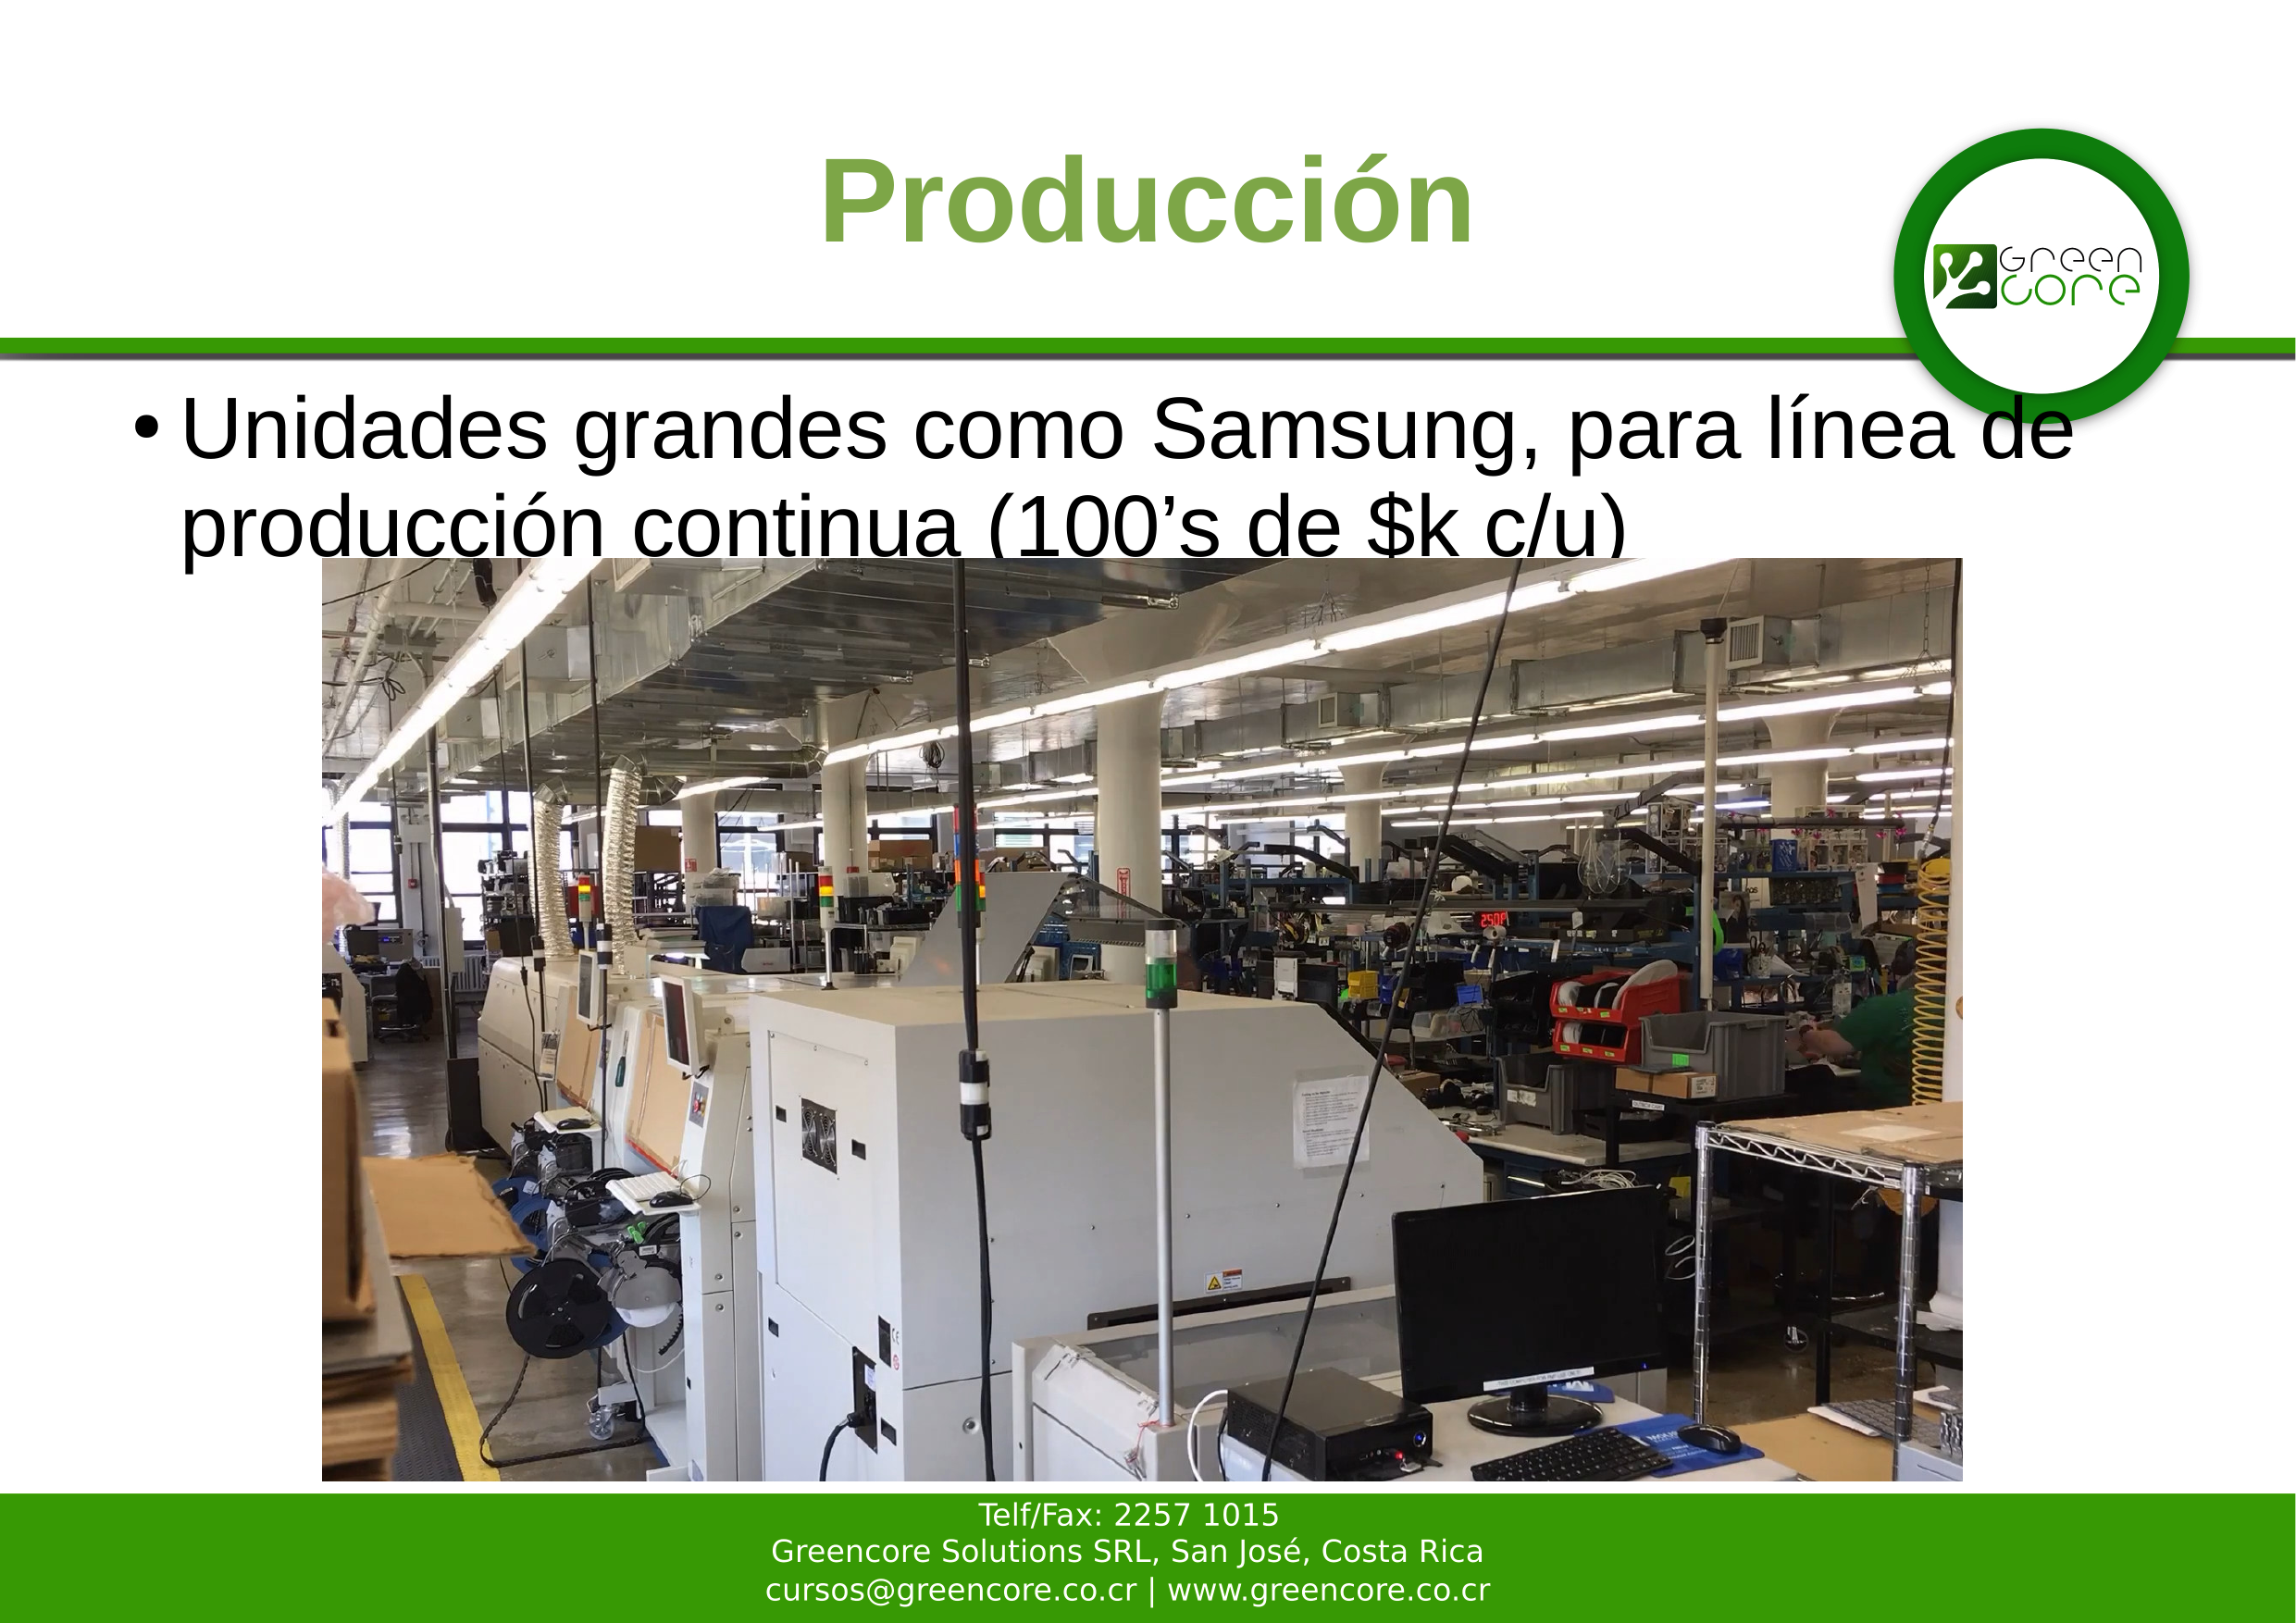

# Producción
Unidades grandes como Samsung, para línea de producción continua (100’s de $k c/u)